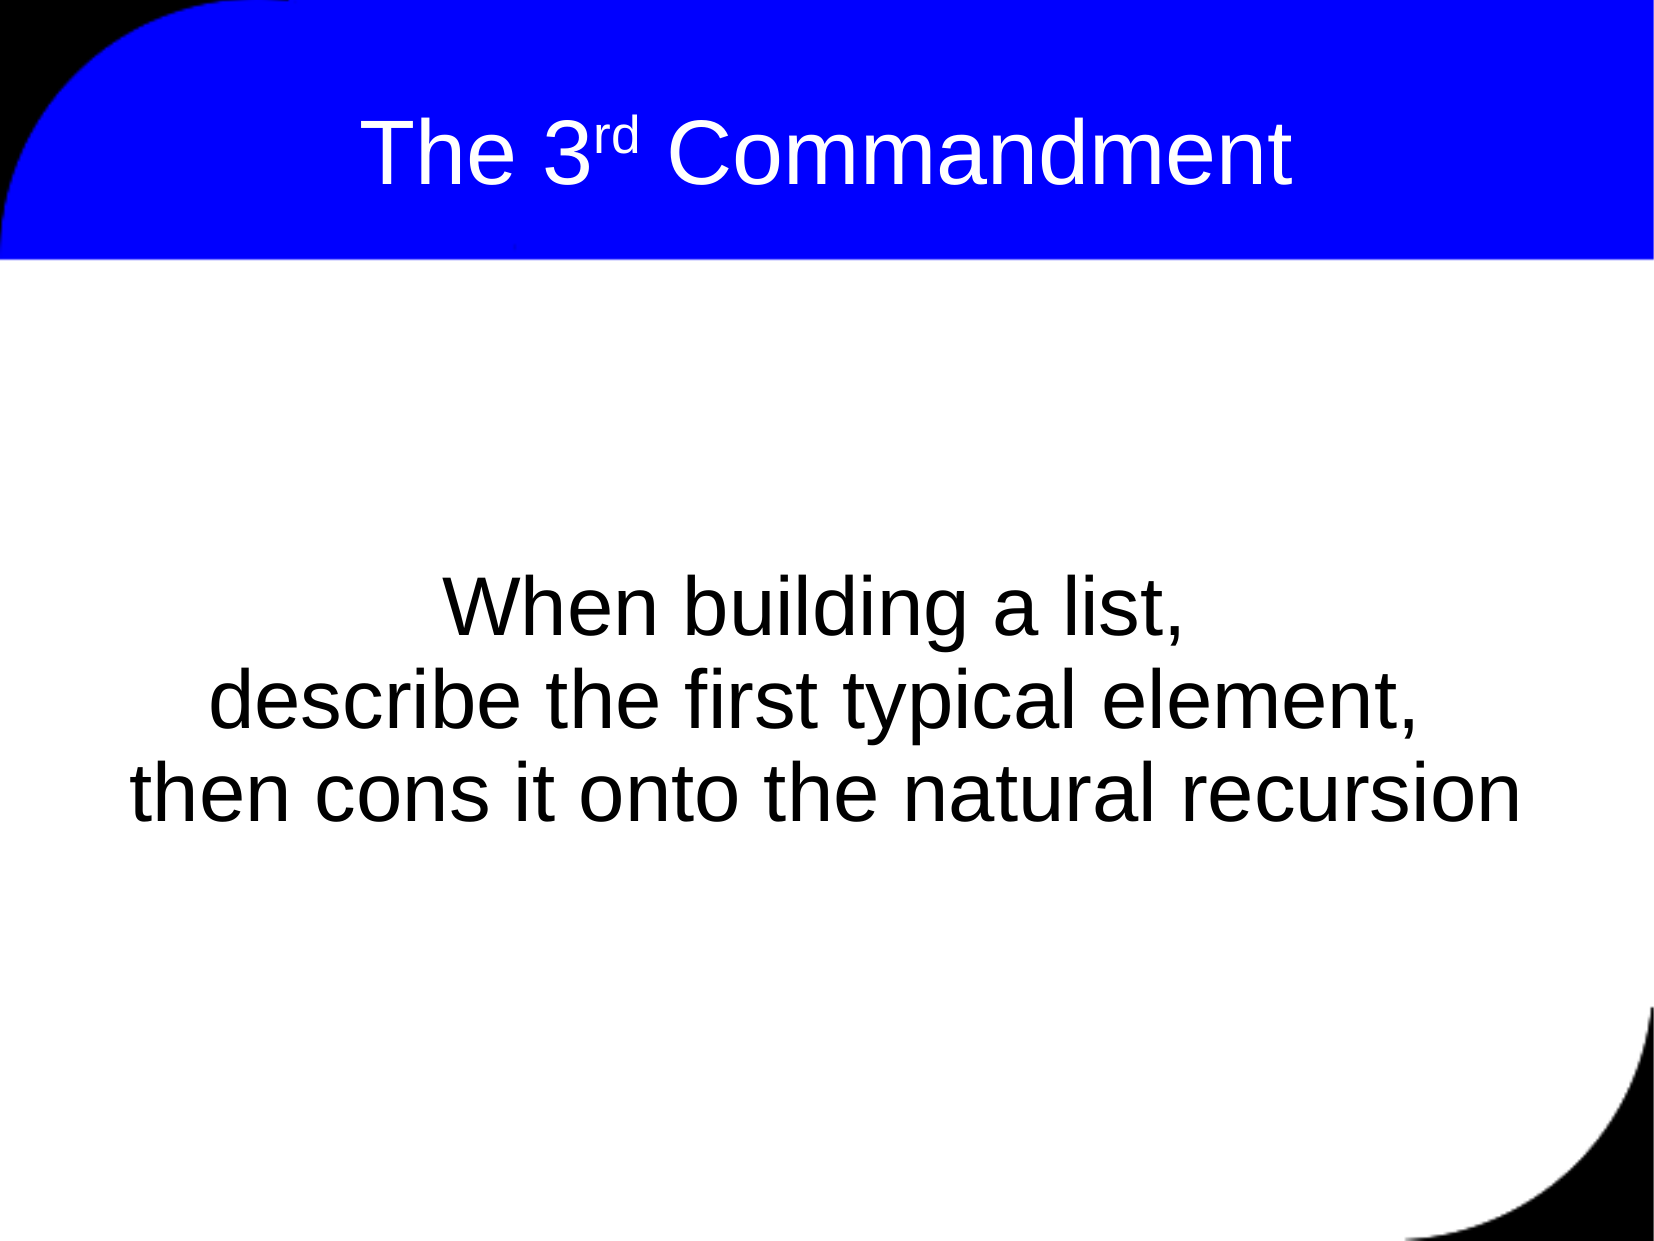

# The 3rd Commandment
When building a list,
describe the first typical element,
then cons it onto the natural recursion